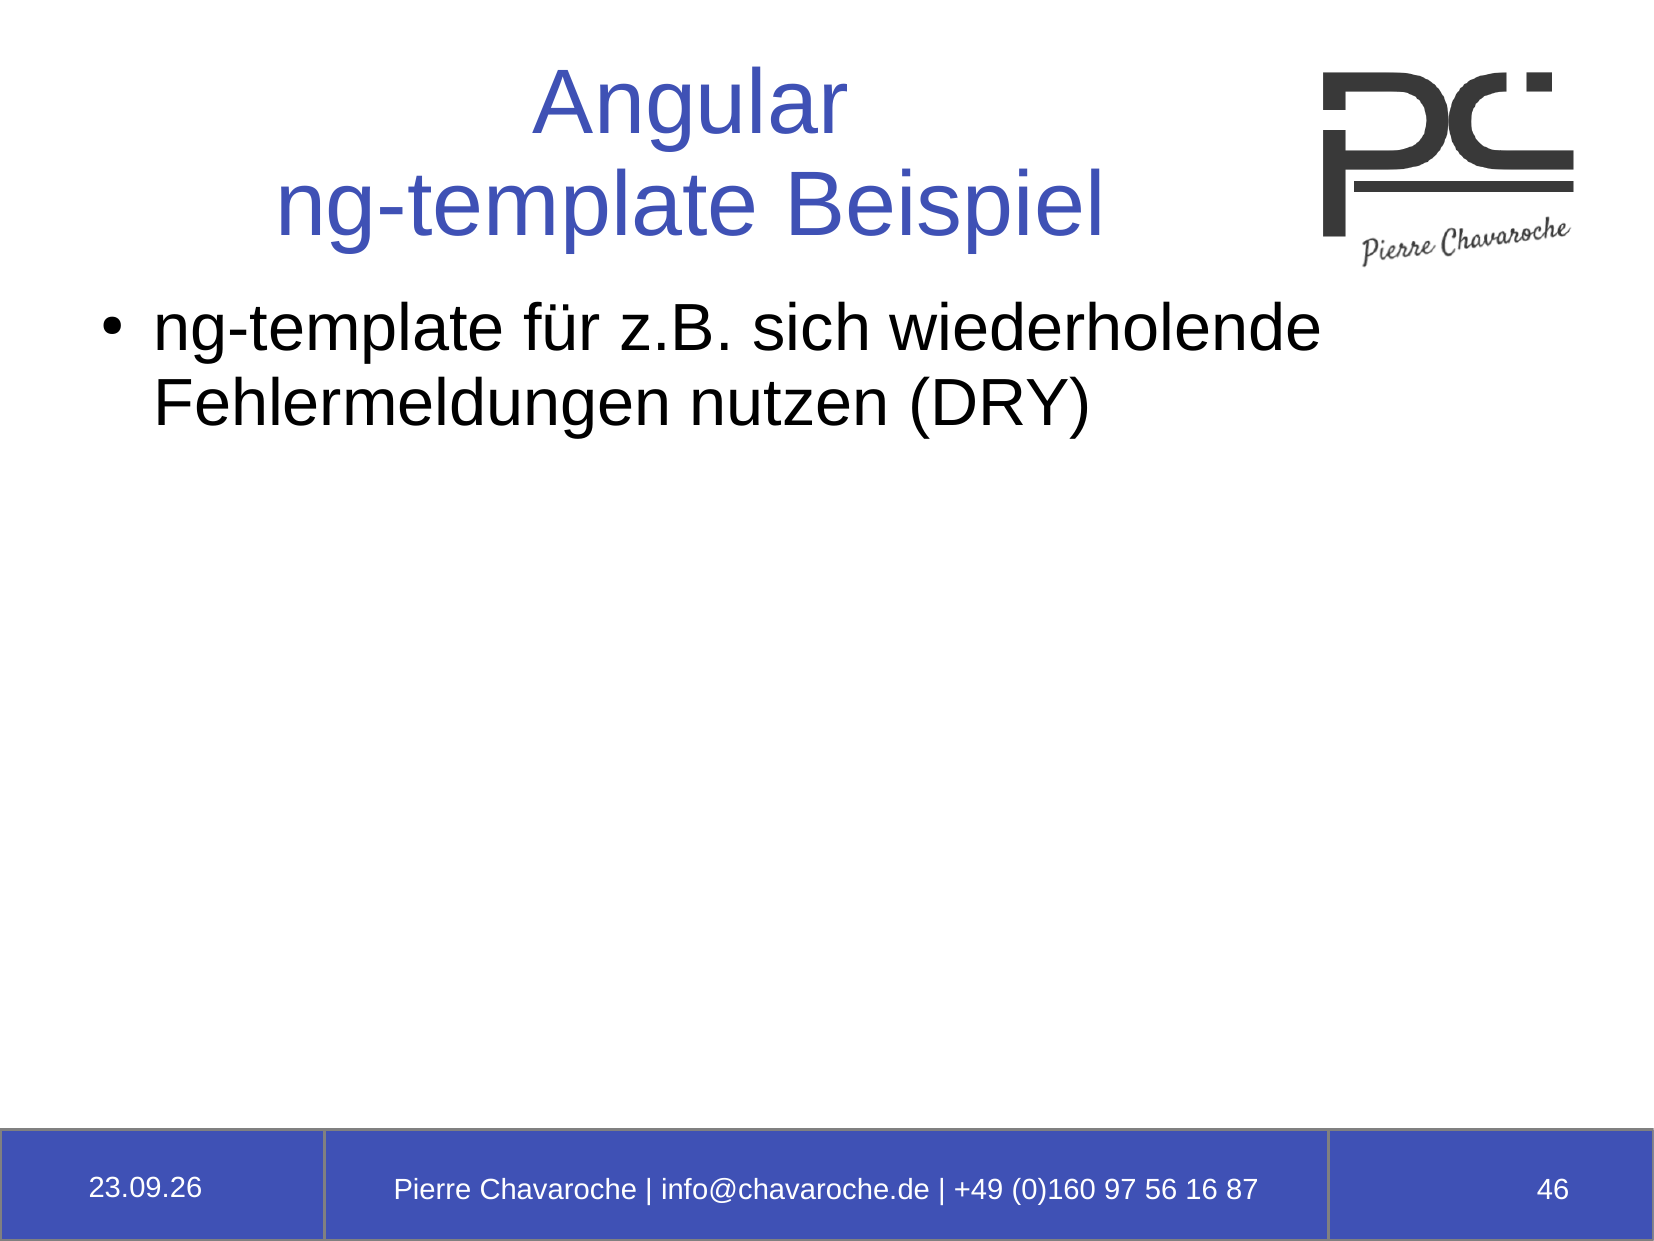

# Angular ng-template Beispiel
ng-template für z.B. sich wiederholende Fehlermeldungen nutzen (DRY)
Pierre Chavaroche | info@chavaroche.de | +49 (0)160 97 56 16 87
46